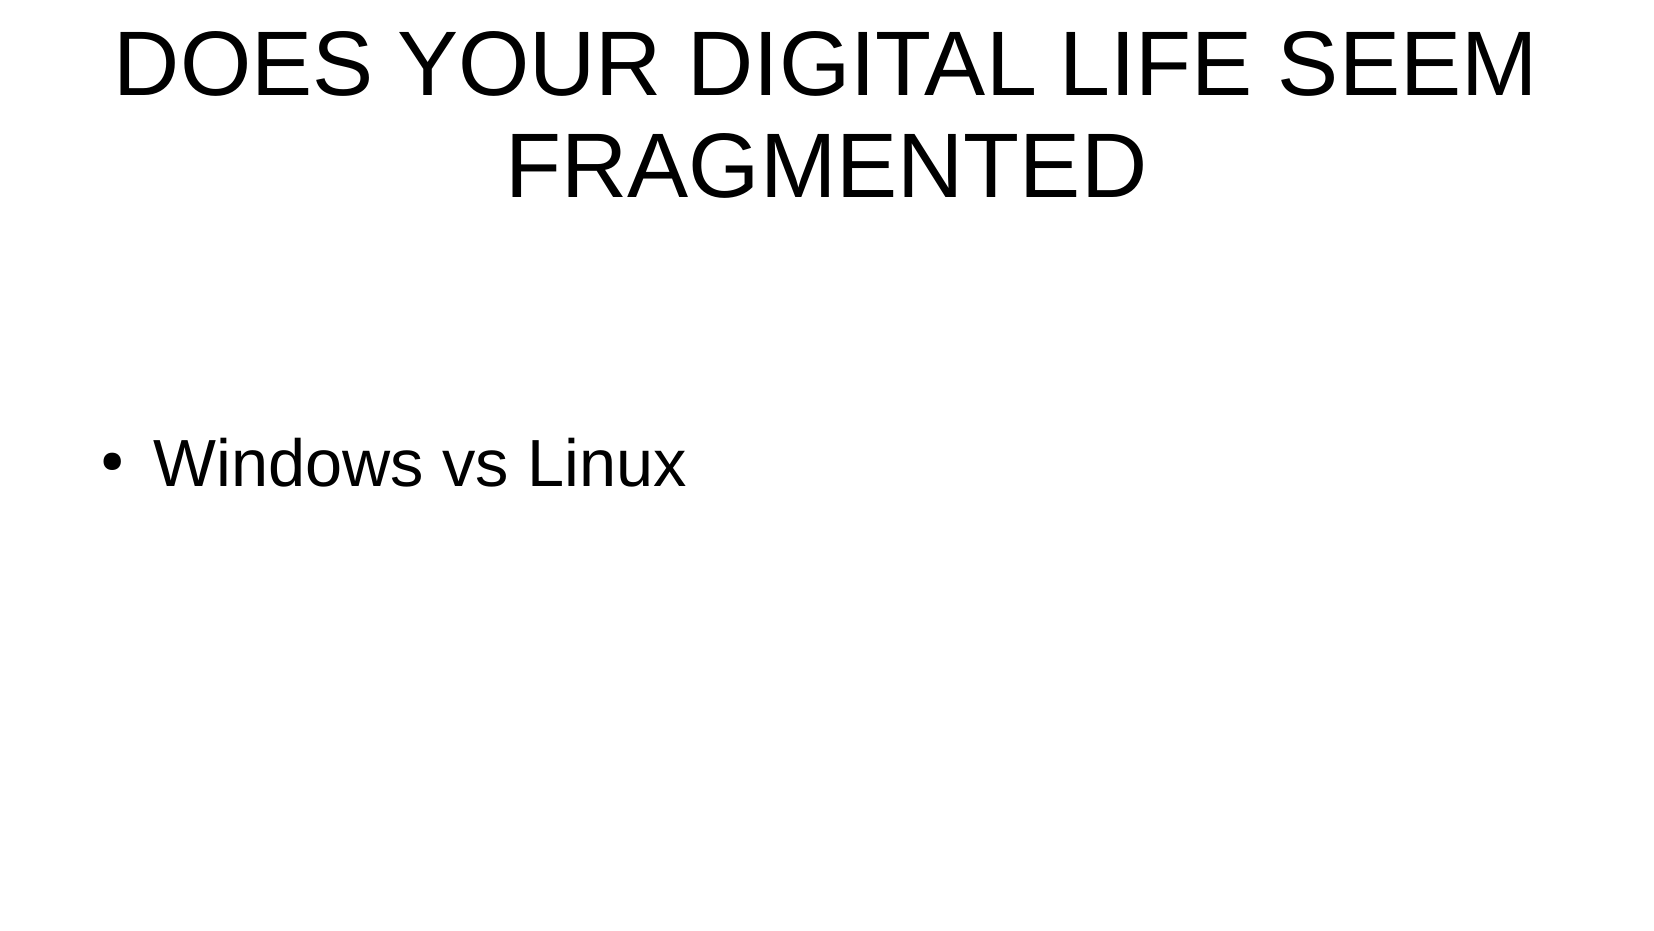

# DOES YOUR DIGITAL LIFE SEEM FRAGMENTED
Windows vs Linux